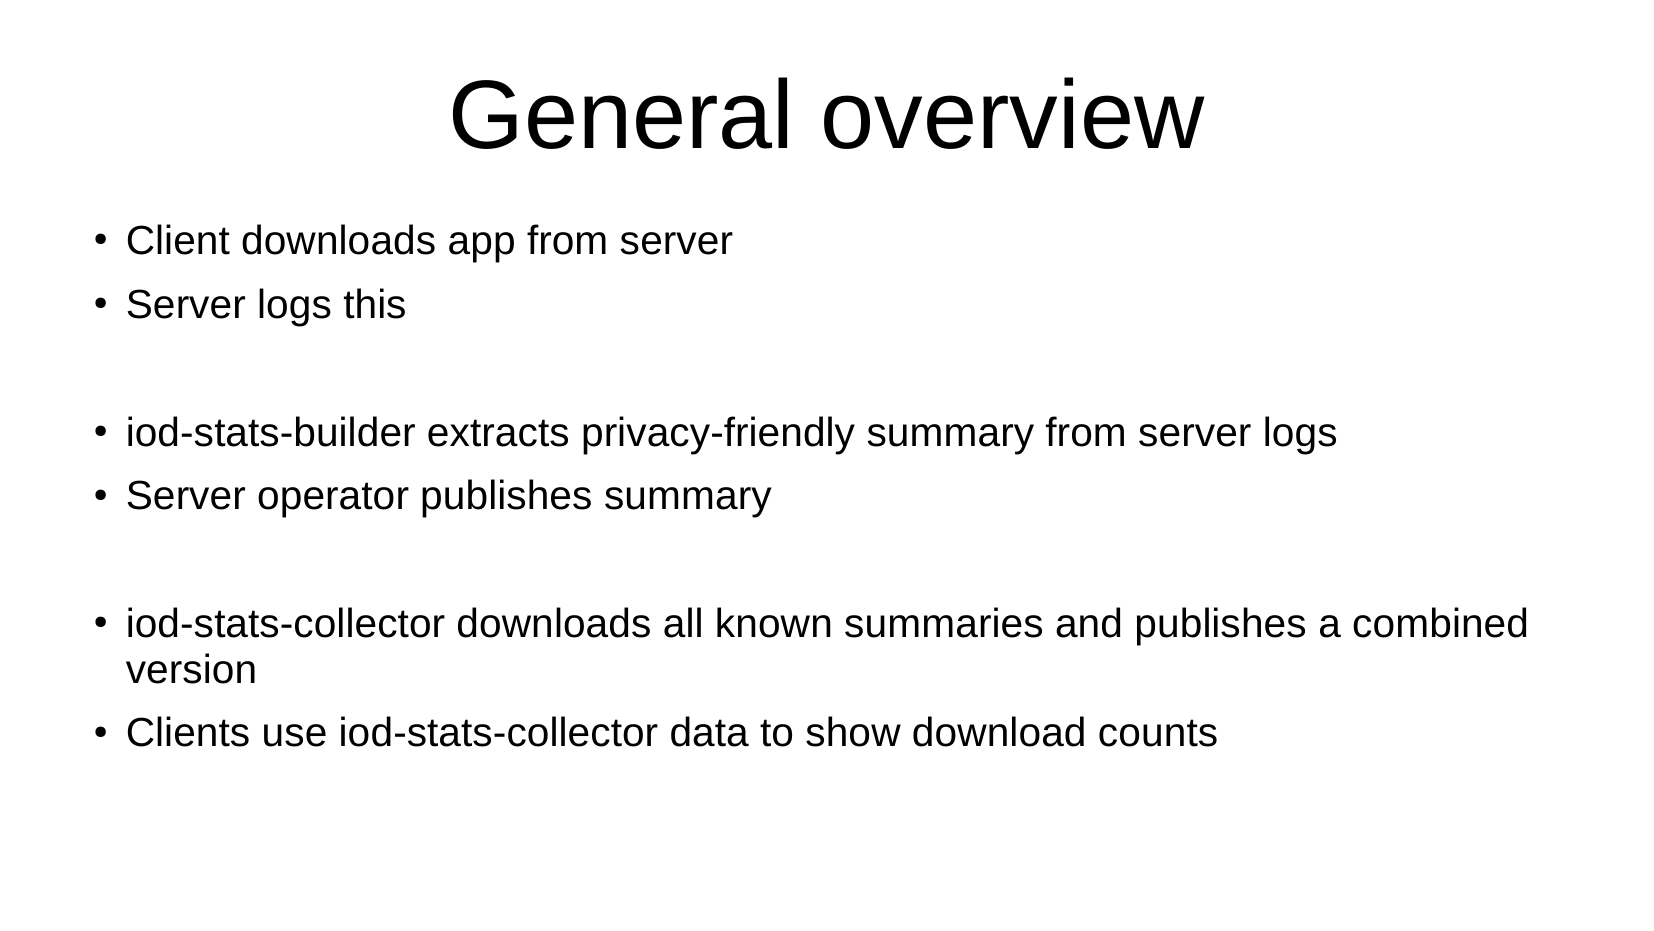

# General overview
Client downloads app from server
Server logs this
iod-stats-builder extracts privacy-friendly summary from server logs
Server operator publishes summary
iod-stats-collector downloads all known summaries and publishes a combined version
Clients use iod-stats-collector data to show download counts